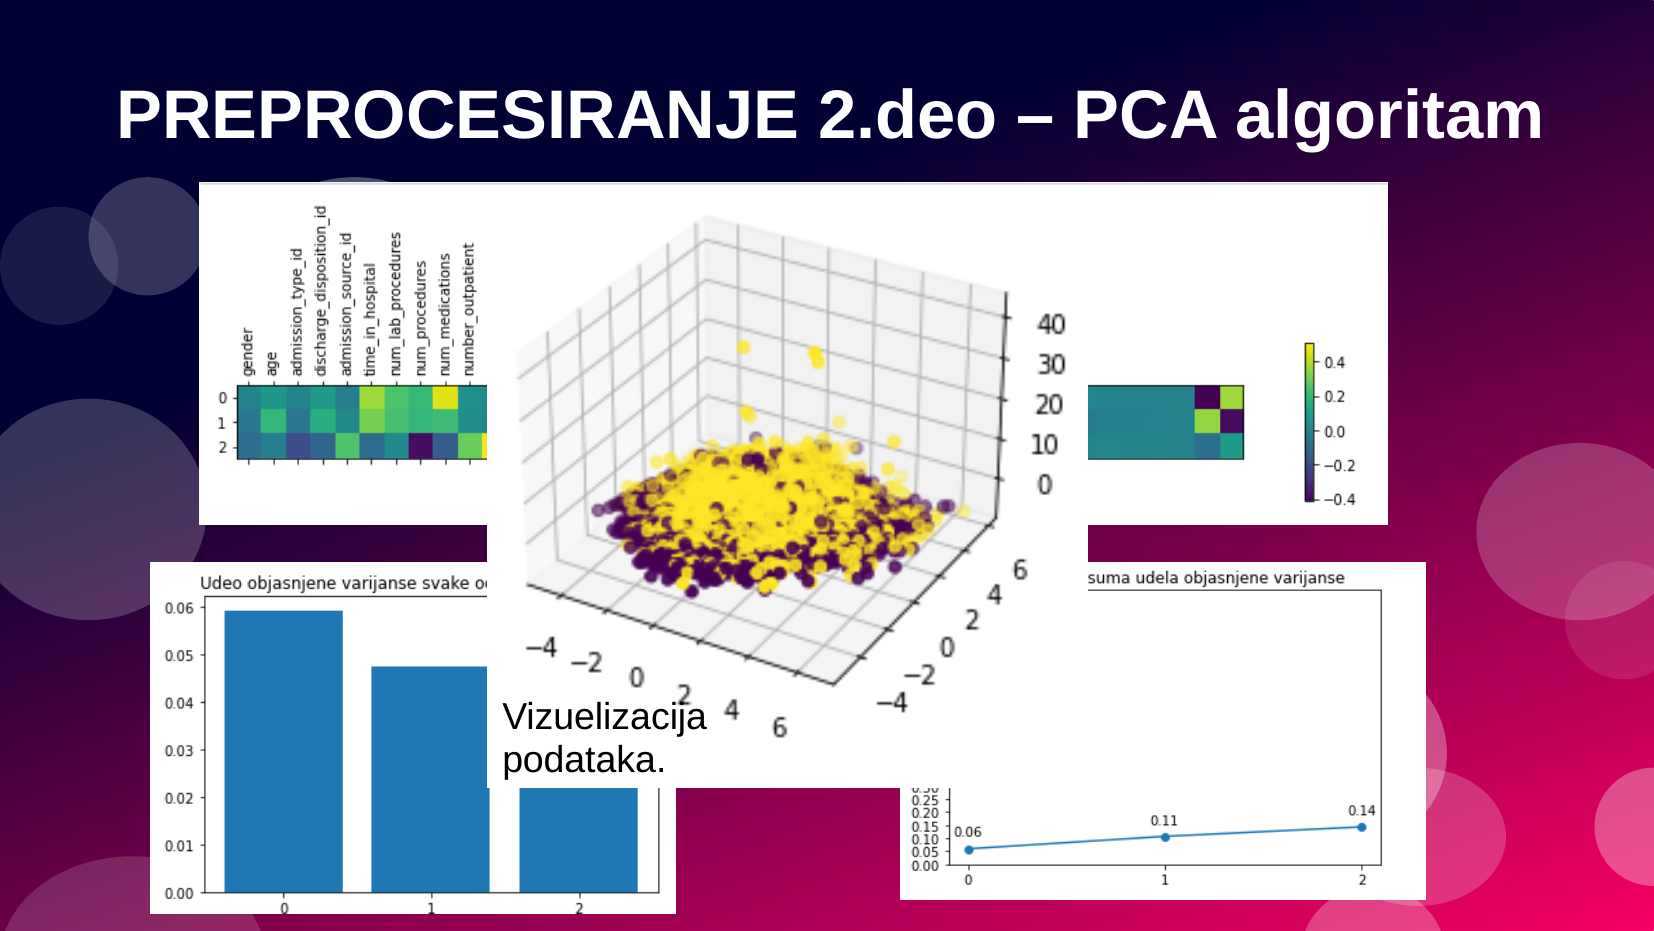

# PREPROCESIRANJE 2.deo – PCA algoritam
Vizuelizacija podataka.